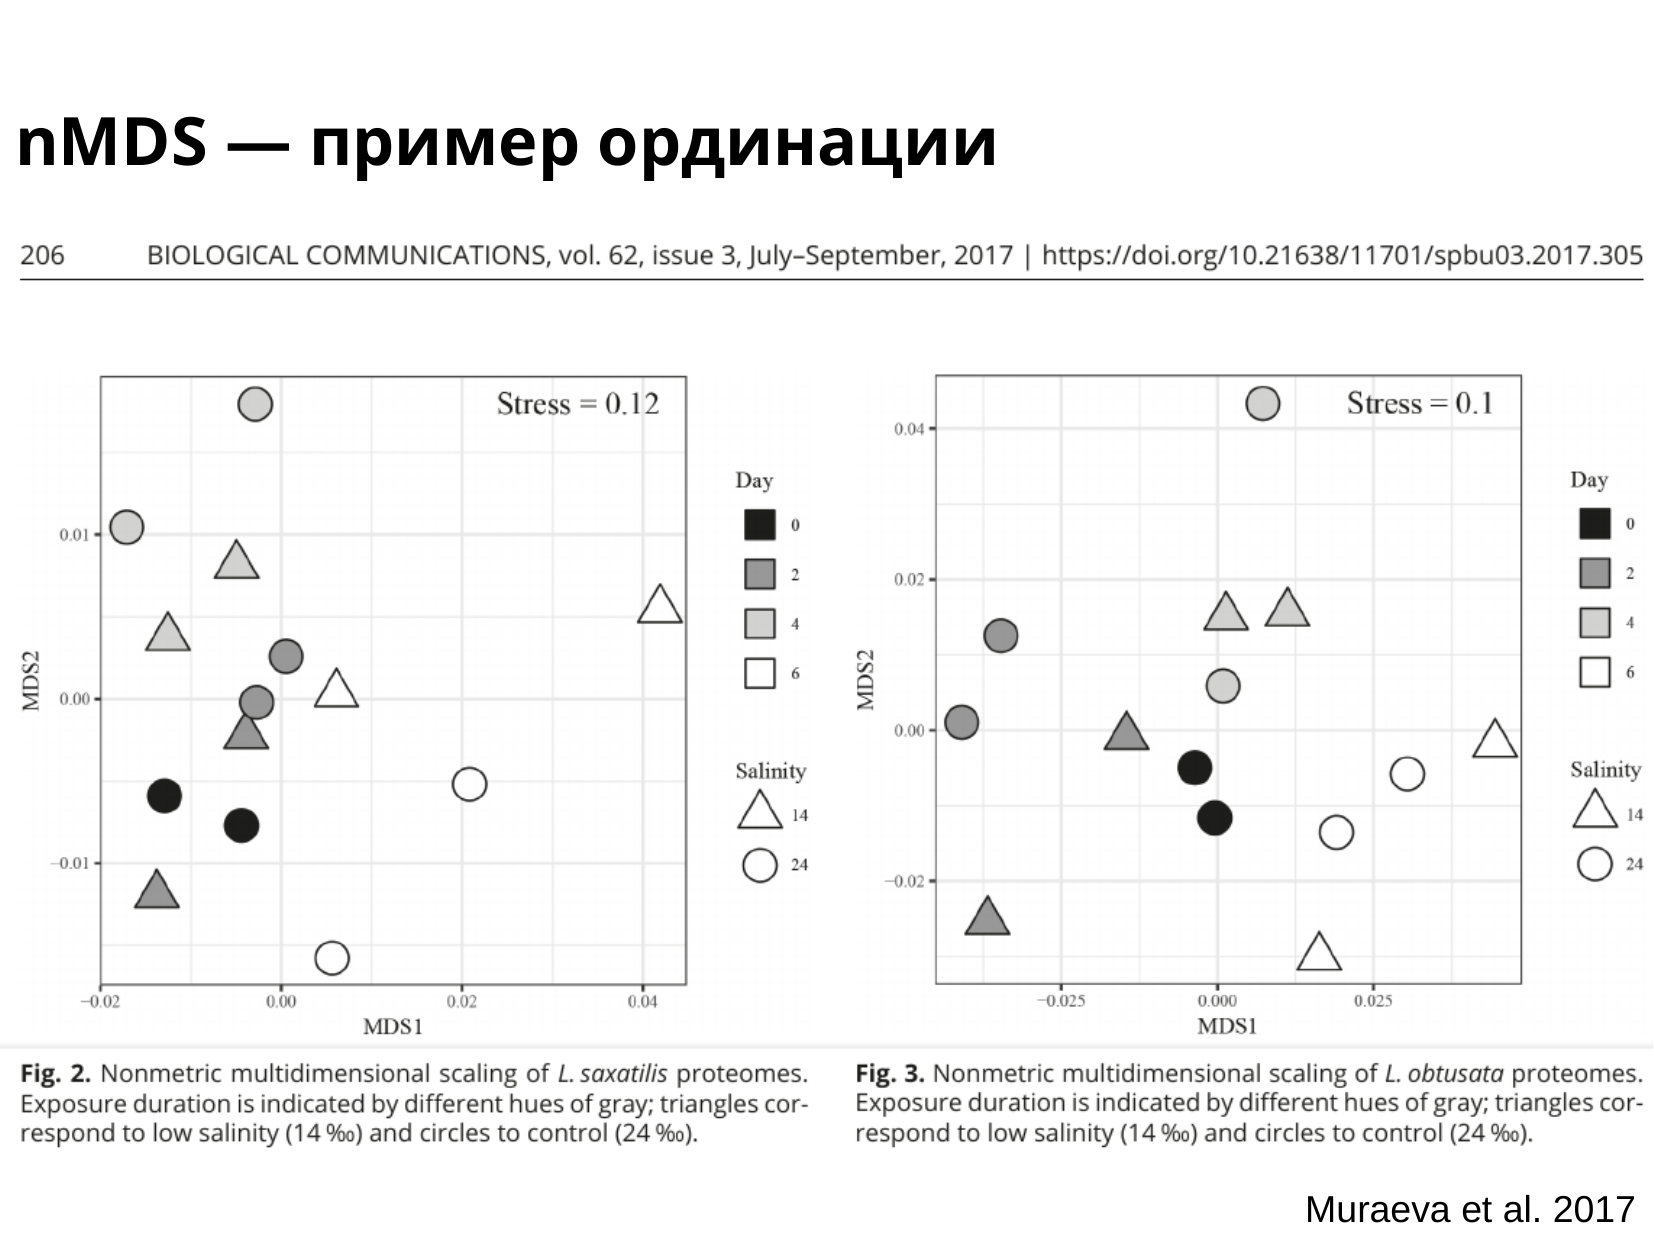

# nMDS — пример ординации
Muraeva et al. 2017